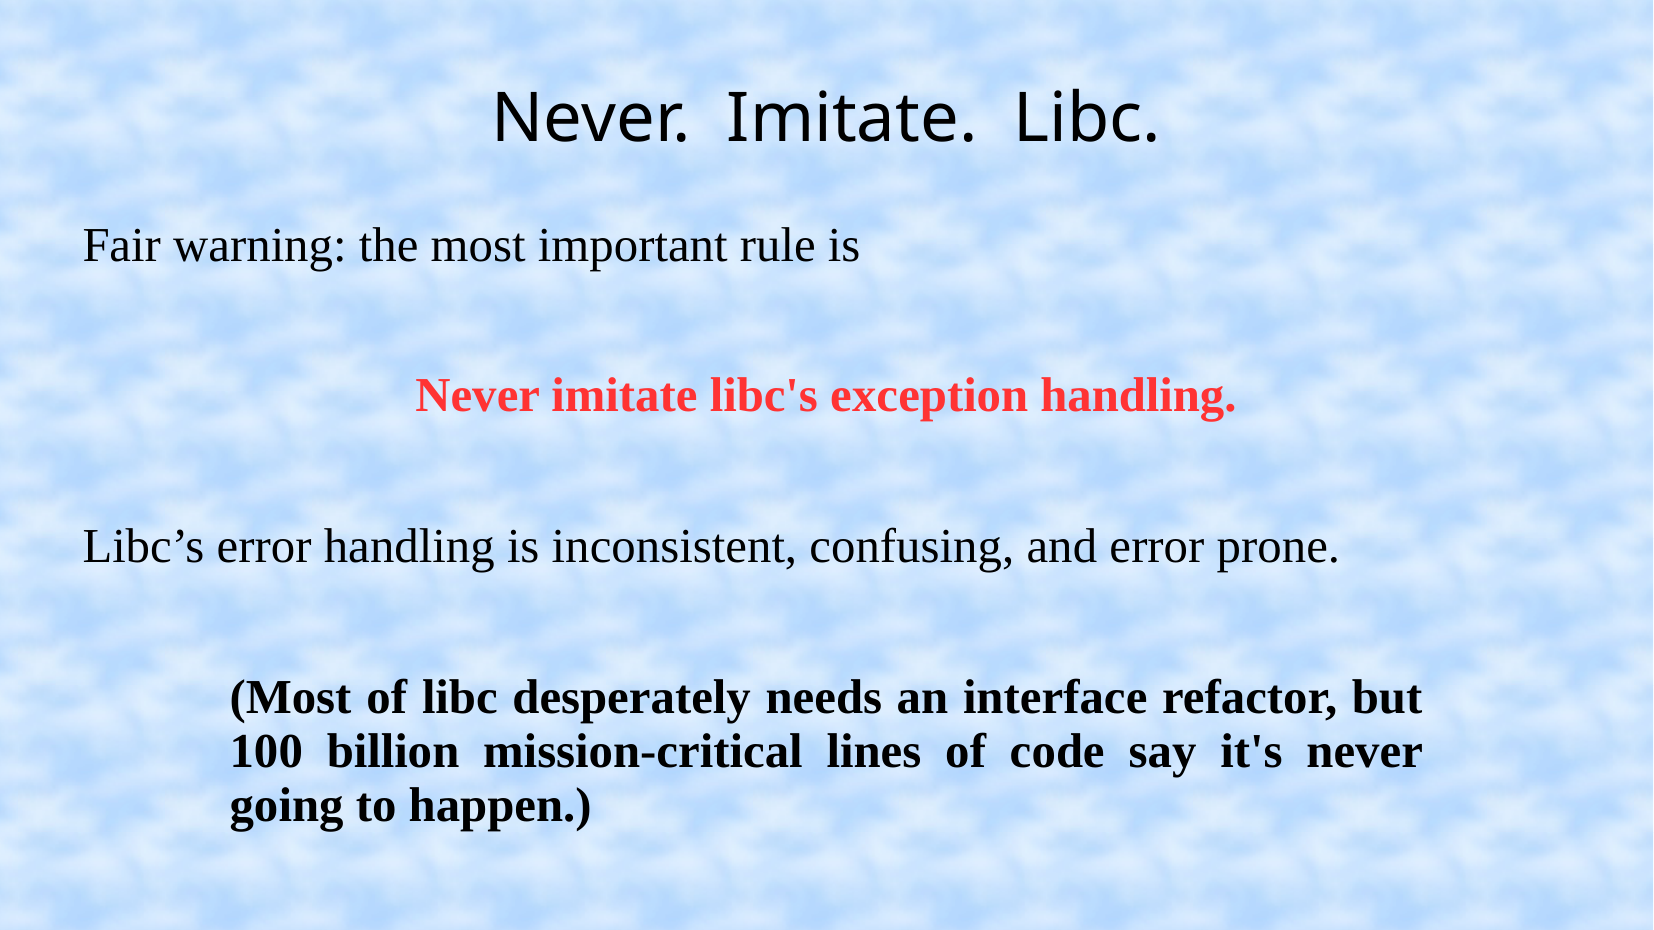

# Never. Imitate. Libc.
Fair warning: the most important rule is
Never imitate libc's exception handling.
Libc’s error handling is inconsistent, confusing, and error prone.
(Most of libc desperately needs an interface refactor, but 100 billion mission-critical lines of code say it's never going to happen.)